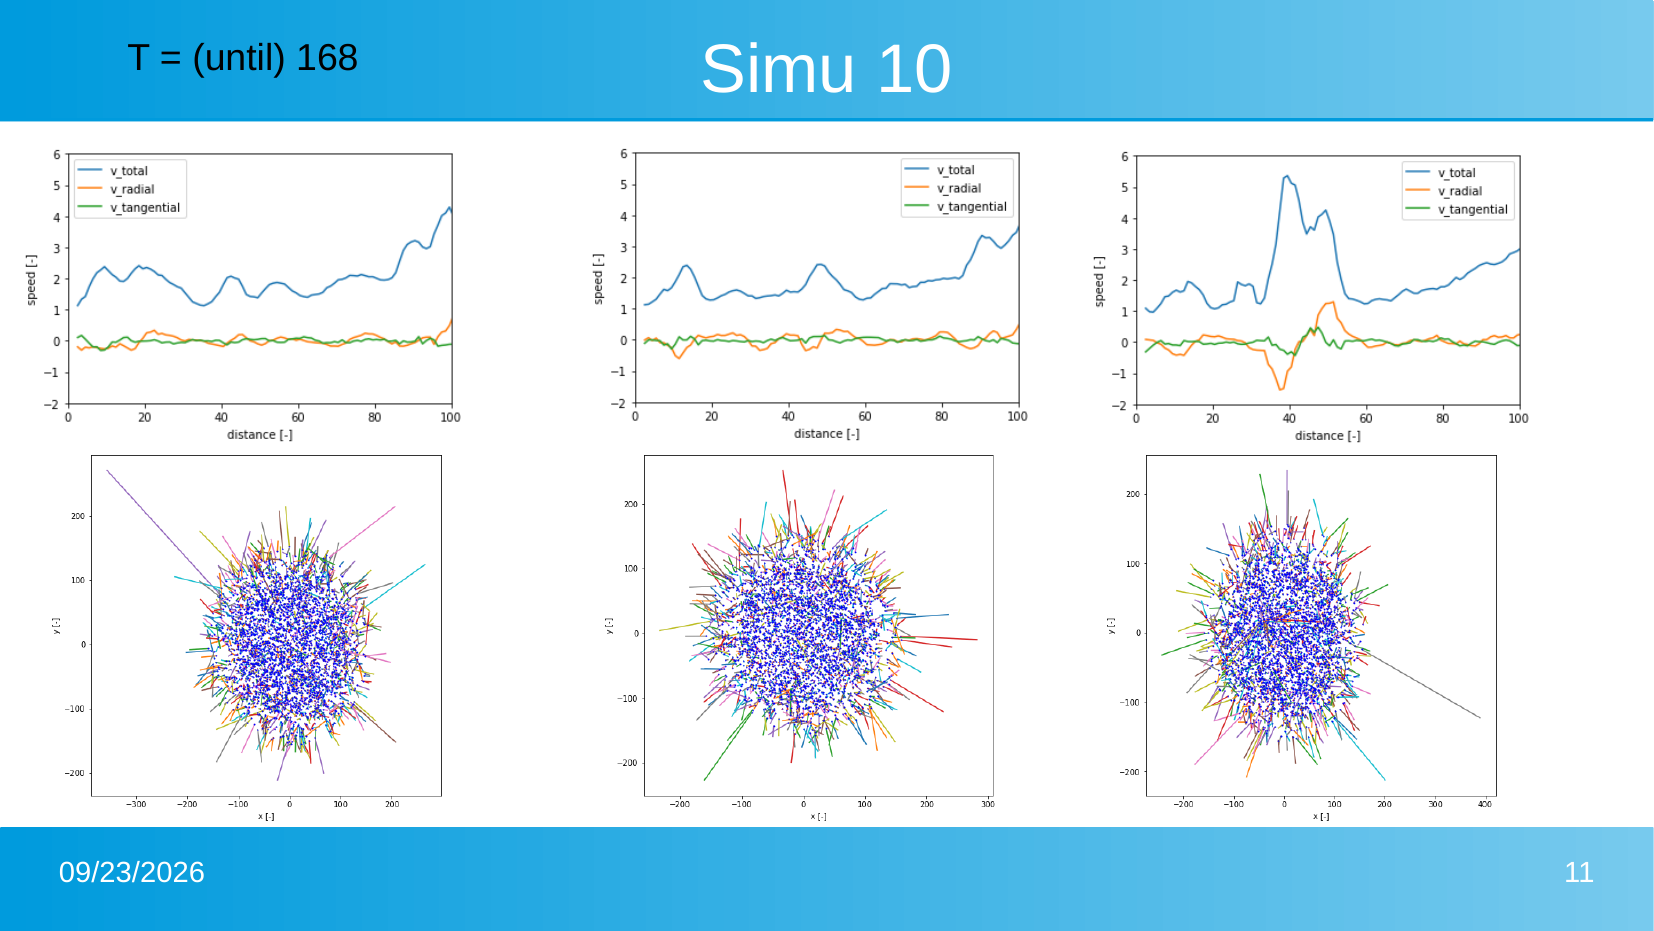

# Simu 10
T = (until) 168
11